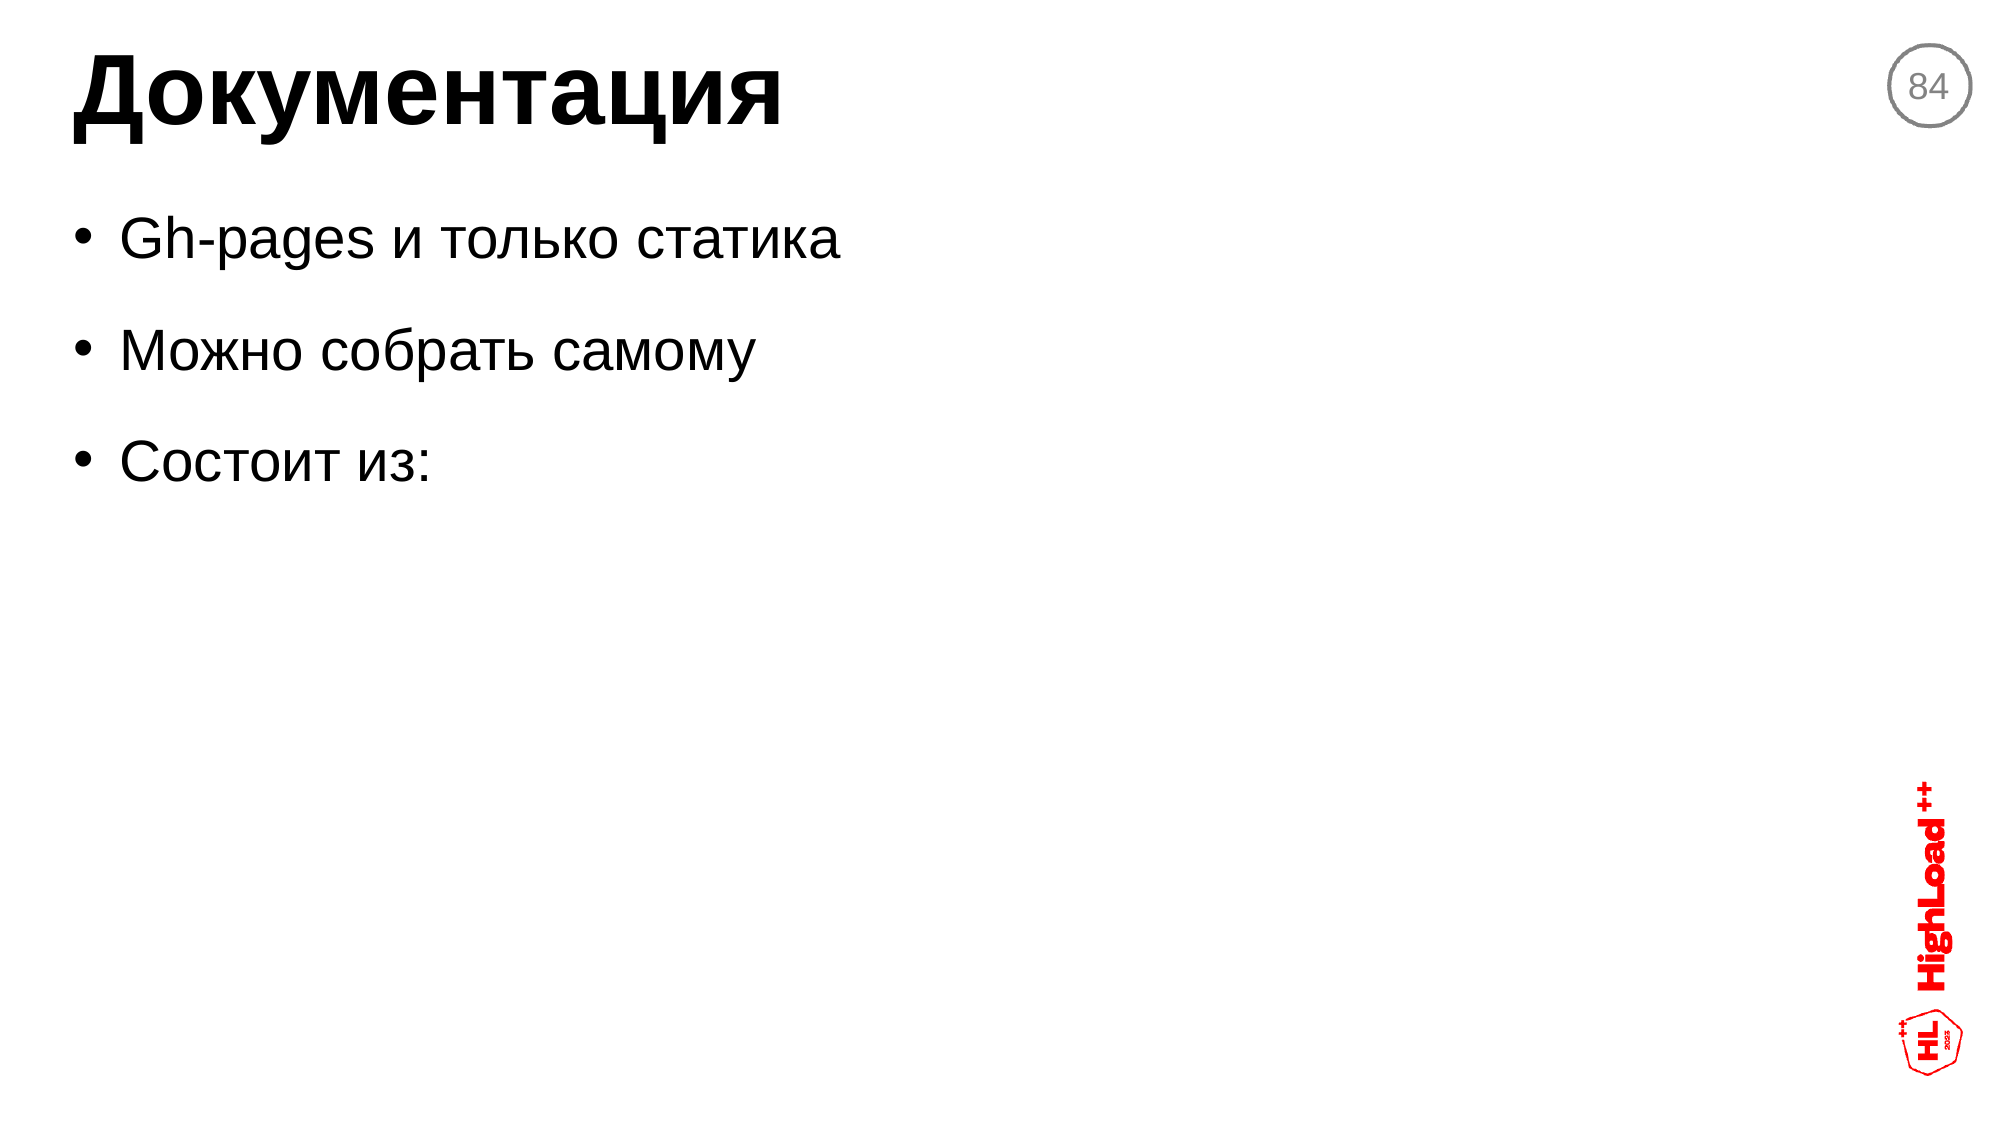

# Документация
84
 Gh-pages и только статика
 Можно собрать самому
 Состоит из: